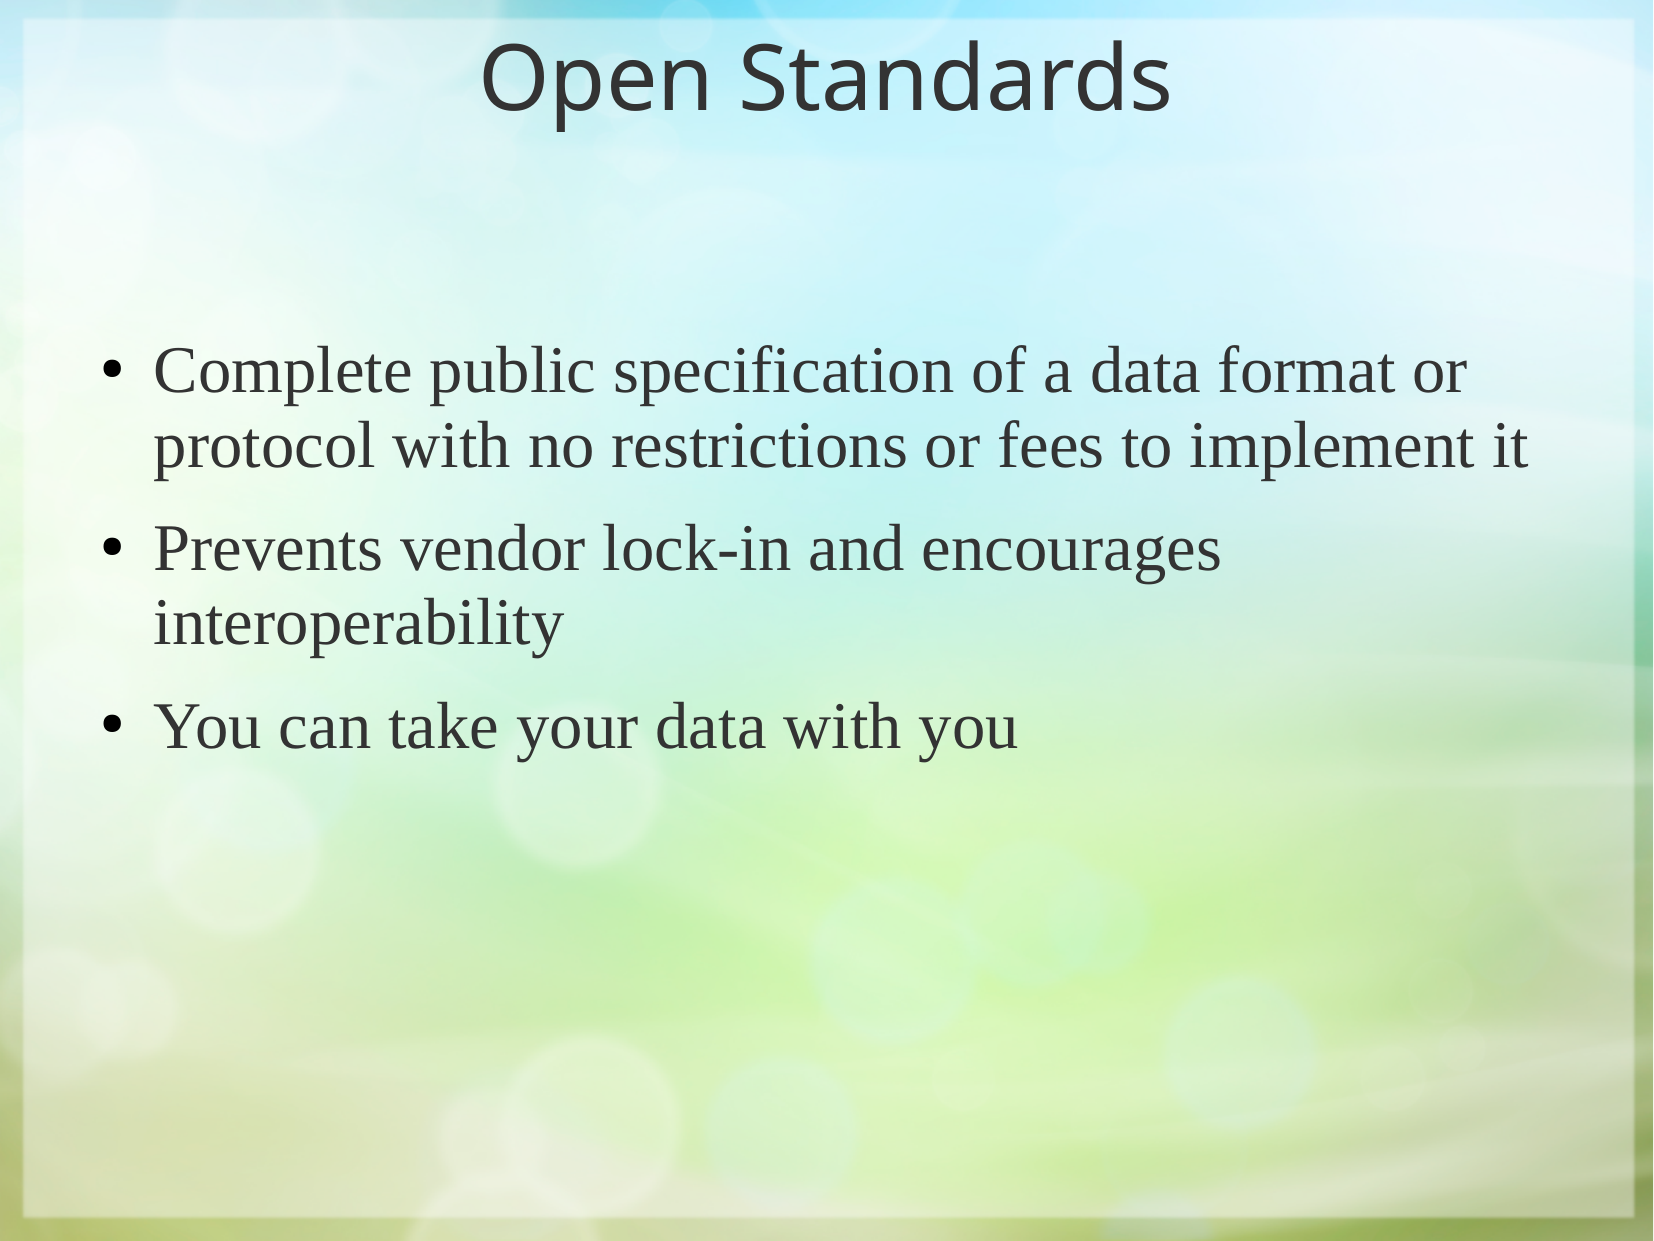

# Open Standards
Complete public specification of a data format or protocol with no restrictions or fees to implement it
Prevents vendor lock-in and encourages interoperability
You can take your data with you